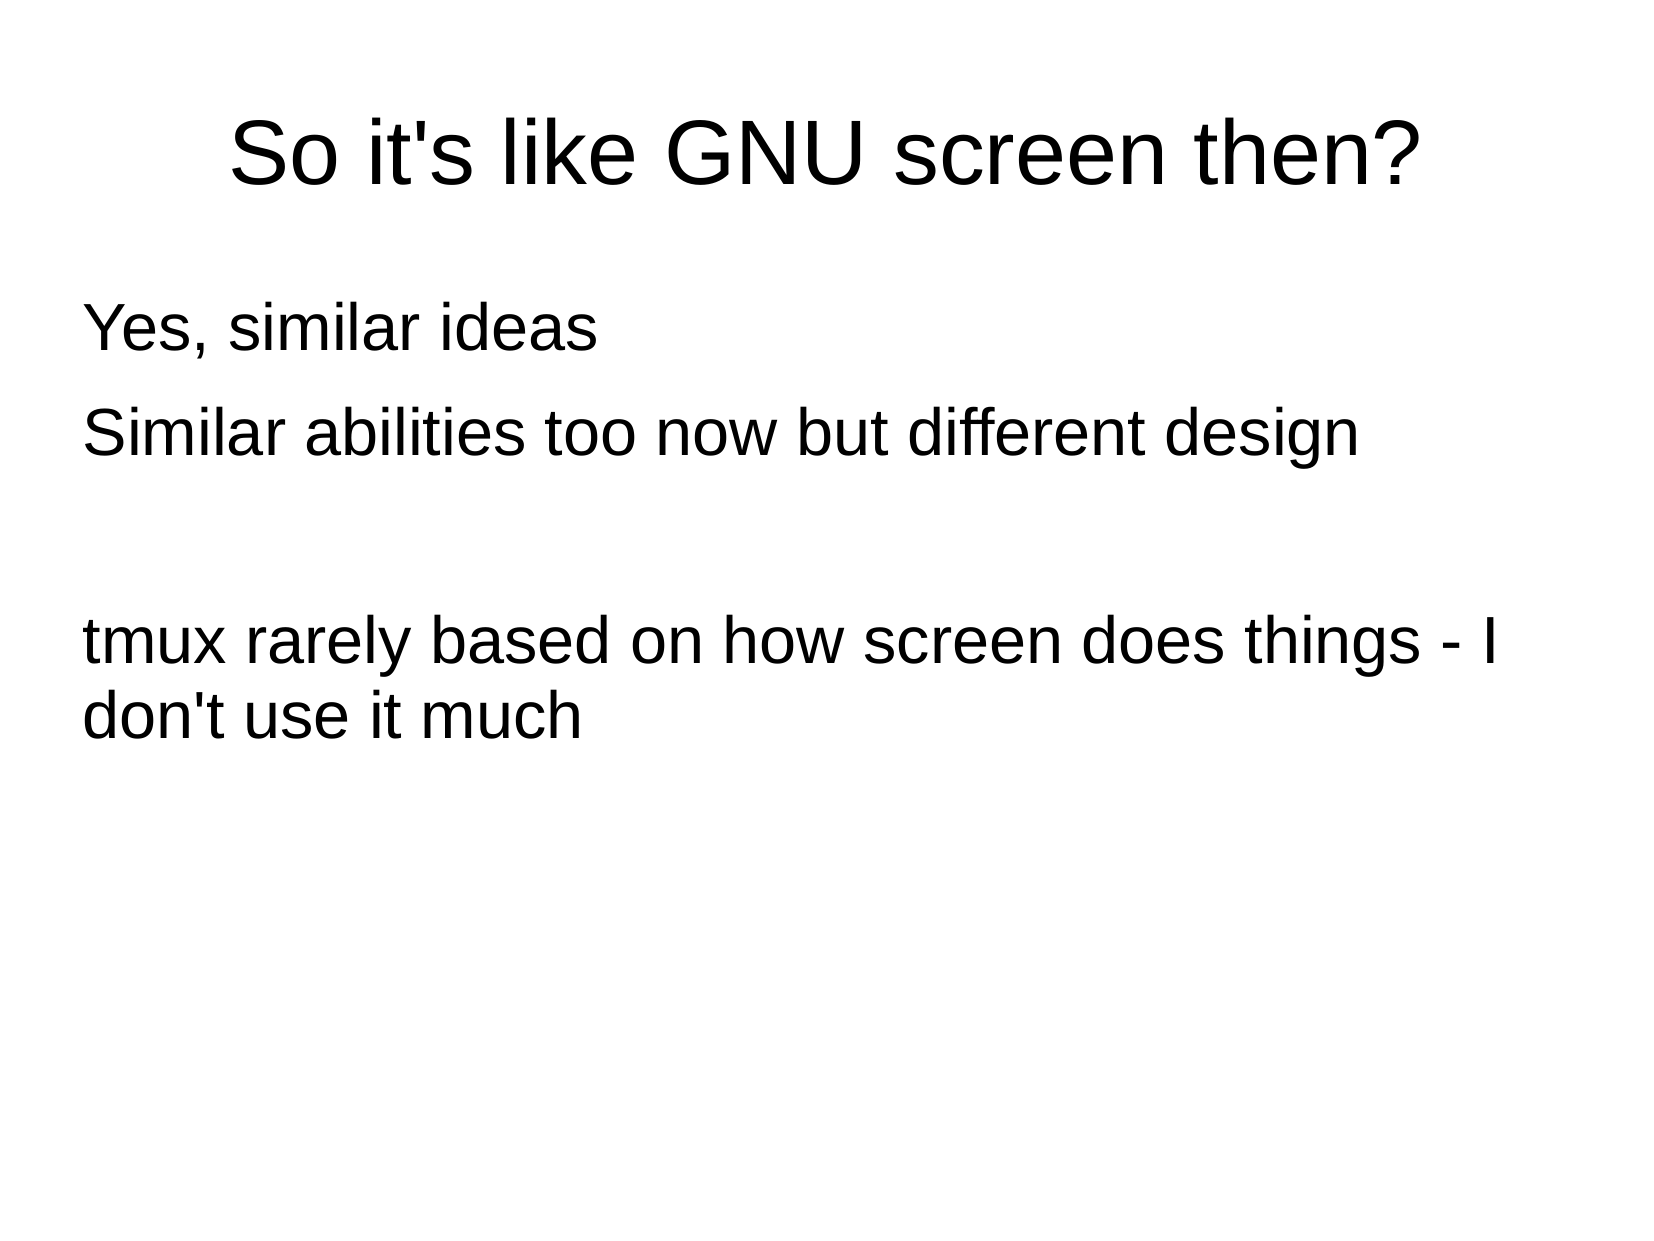

# So it's like GNU screen then?
Yes, similar ideas
Similar abilities too now but different design
tmux rarely based on how screen does things - I don't use it much